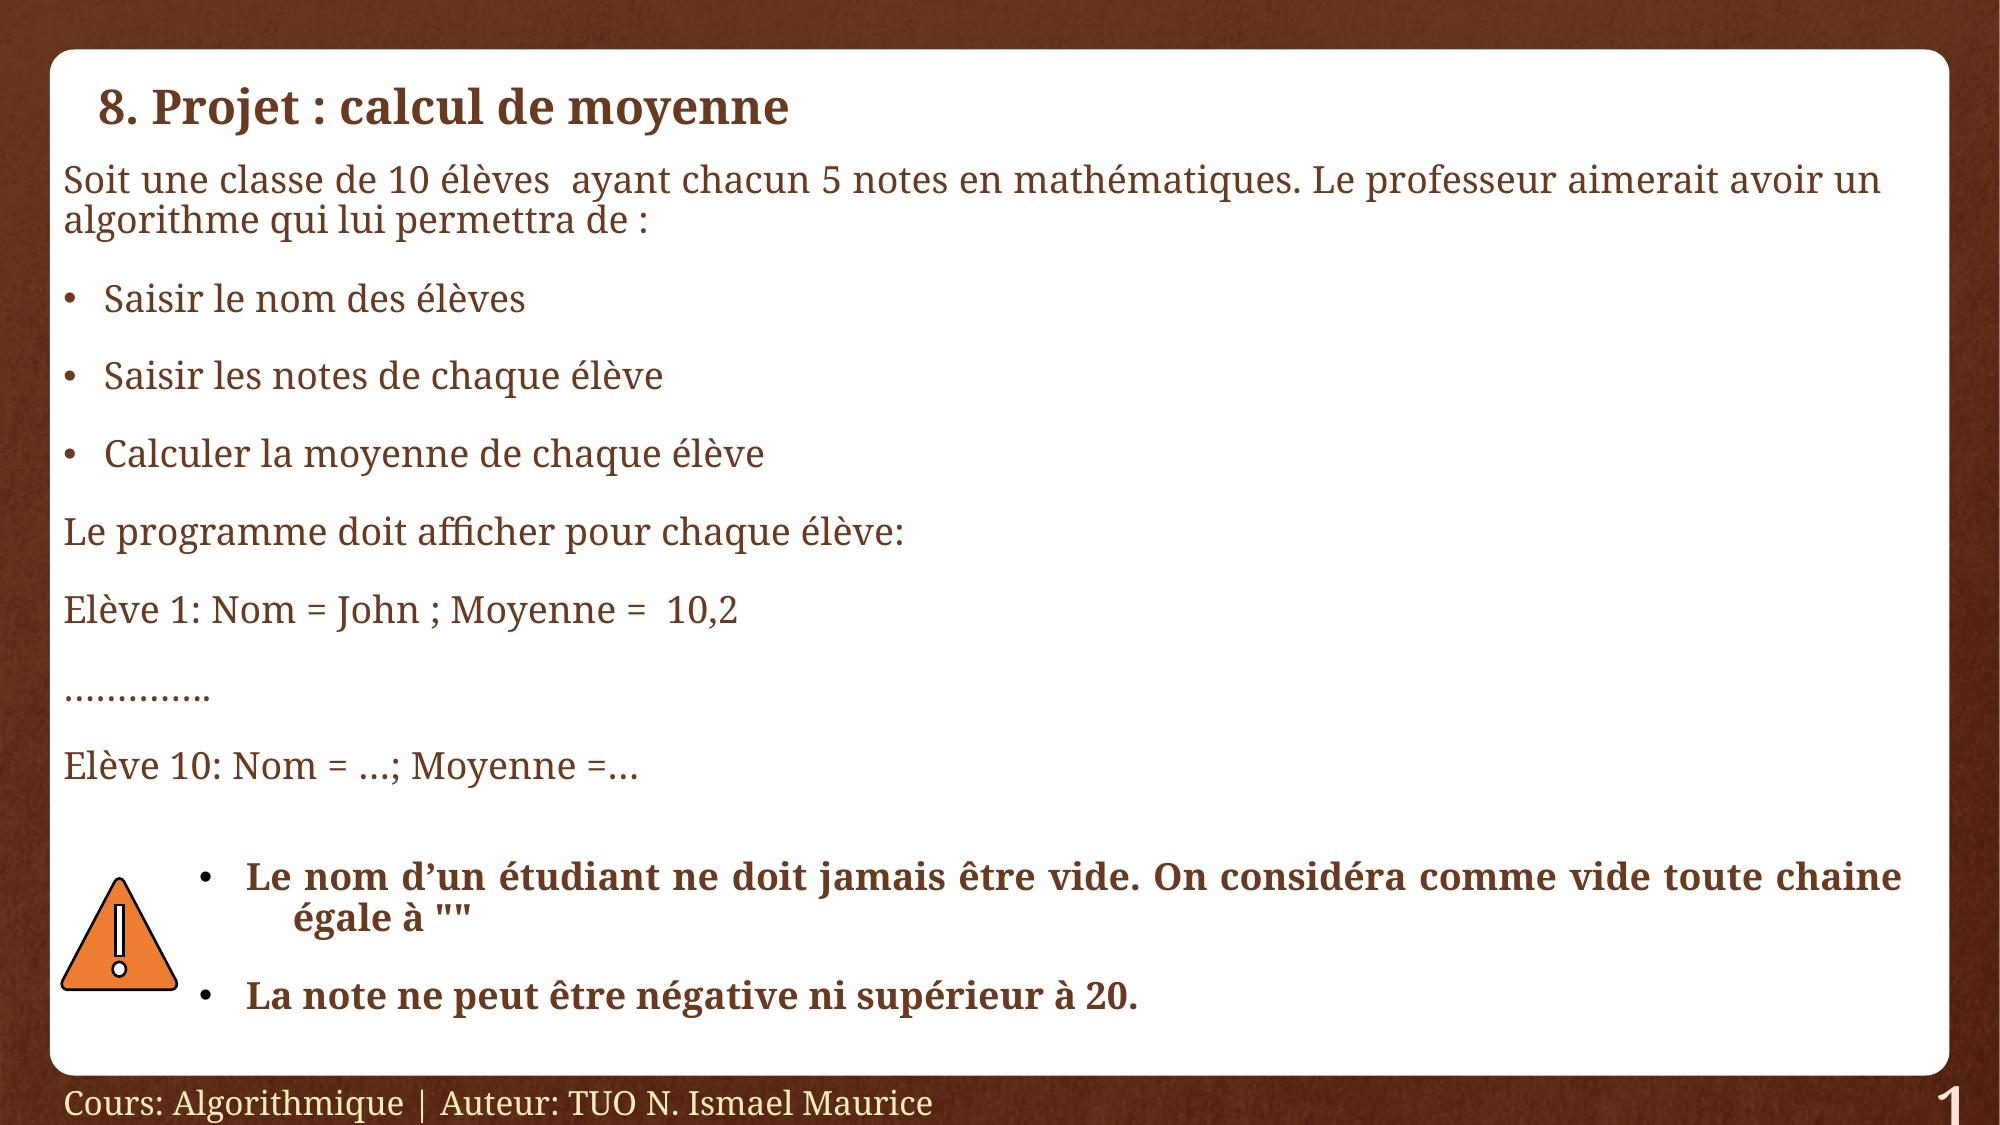

# 8. Projet : calcul de moyenne
Soit une classe de 10 élèves ayant chacun 5 notes en mathématiques. Le professeur aimerait avoir un algorithme qui lui permettra de :
Saisir le nom des élèves
Saisir les notes de chaque élève
Calculer la moyenne de chaque élève
Le programme doit afficher pour chaque élève:
Elève 1: Nom = John ; Moyenne = 10,2
…………..
Elève 10: Nom = …; Moyenne =…
Le nom d’un étudiant ne doit jamais être vide. On considéra comme vide toute chaine égale à ""
La note ne peut être négative ni supérieur à 20.
Cours: Algorithmique | Auteur: TUO N. Ismael Maurice